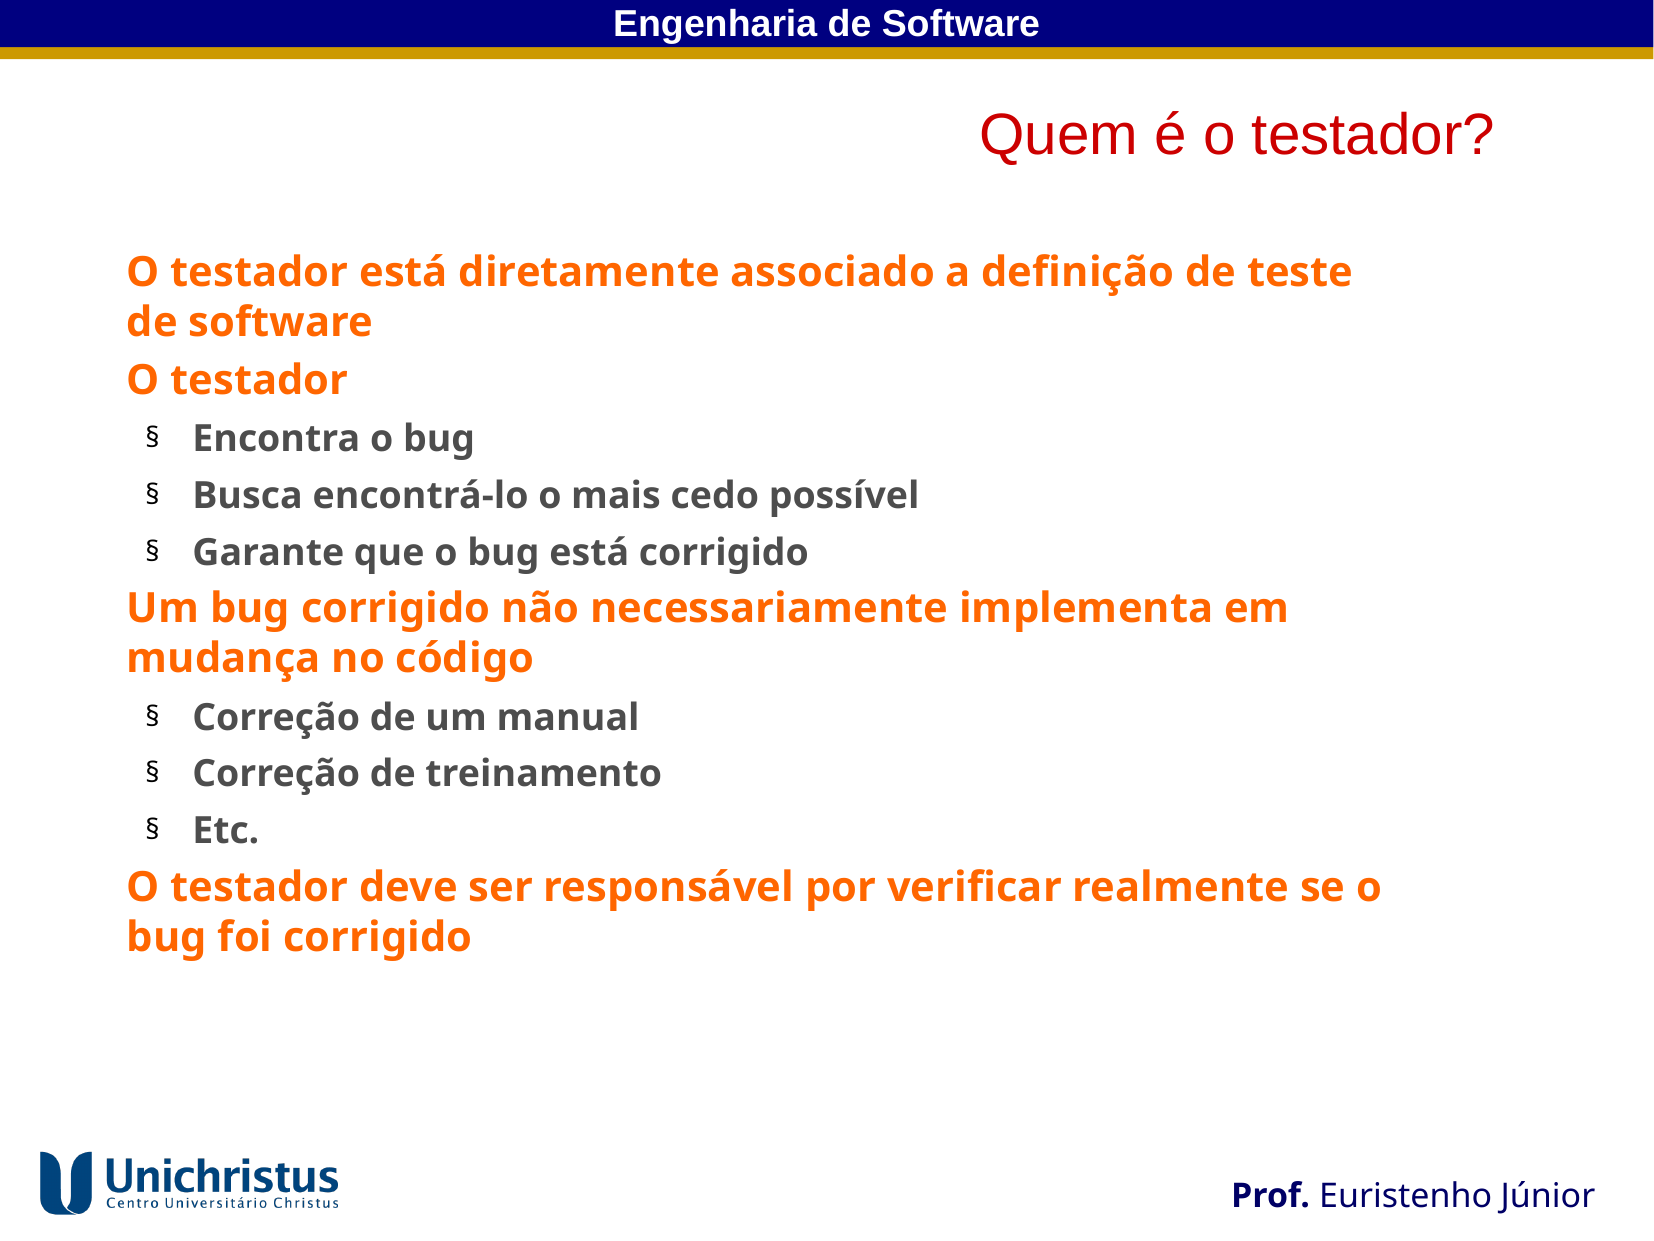

Engenharia de Software
Quem é o testador?
O testador está diretamente associado a definição de teste de software
O testador
Encontra o bug
Busca encontrá-lo o mais cedo possível
Garante que o bug está corrigido
Um bug corrigido não necessariamente implementa em mudança no código
Correção de um manual
Correção de treinamento
Etc.
O testador deve ser responsável por verificar realmente se o bug foi corrigido
Prof. Euristenho Júnior